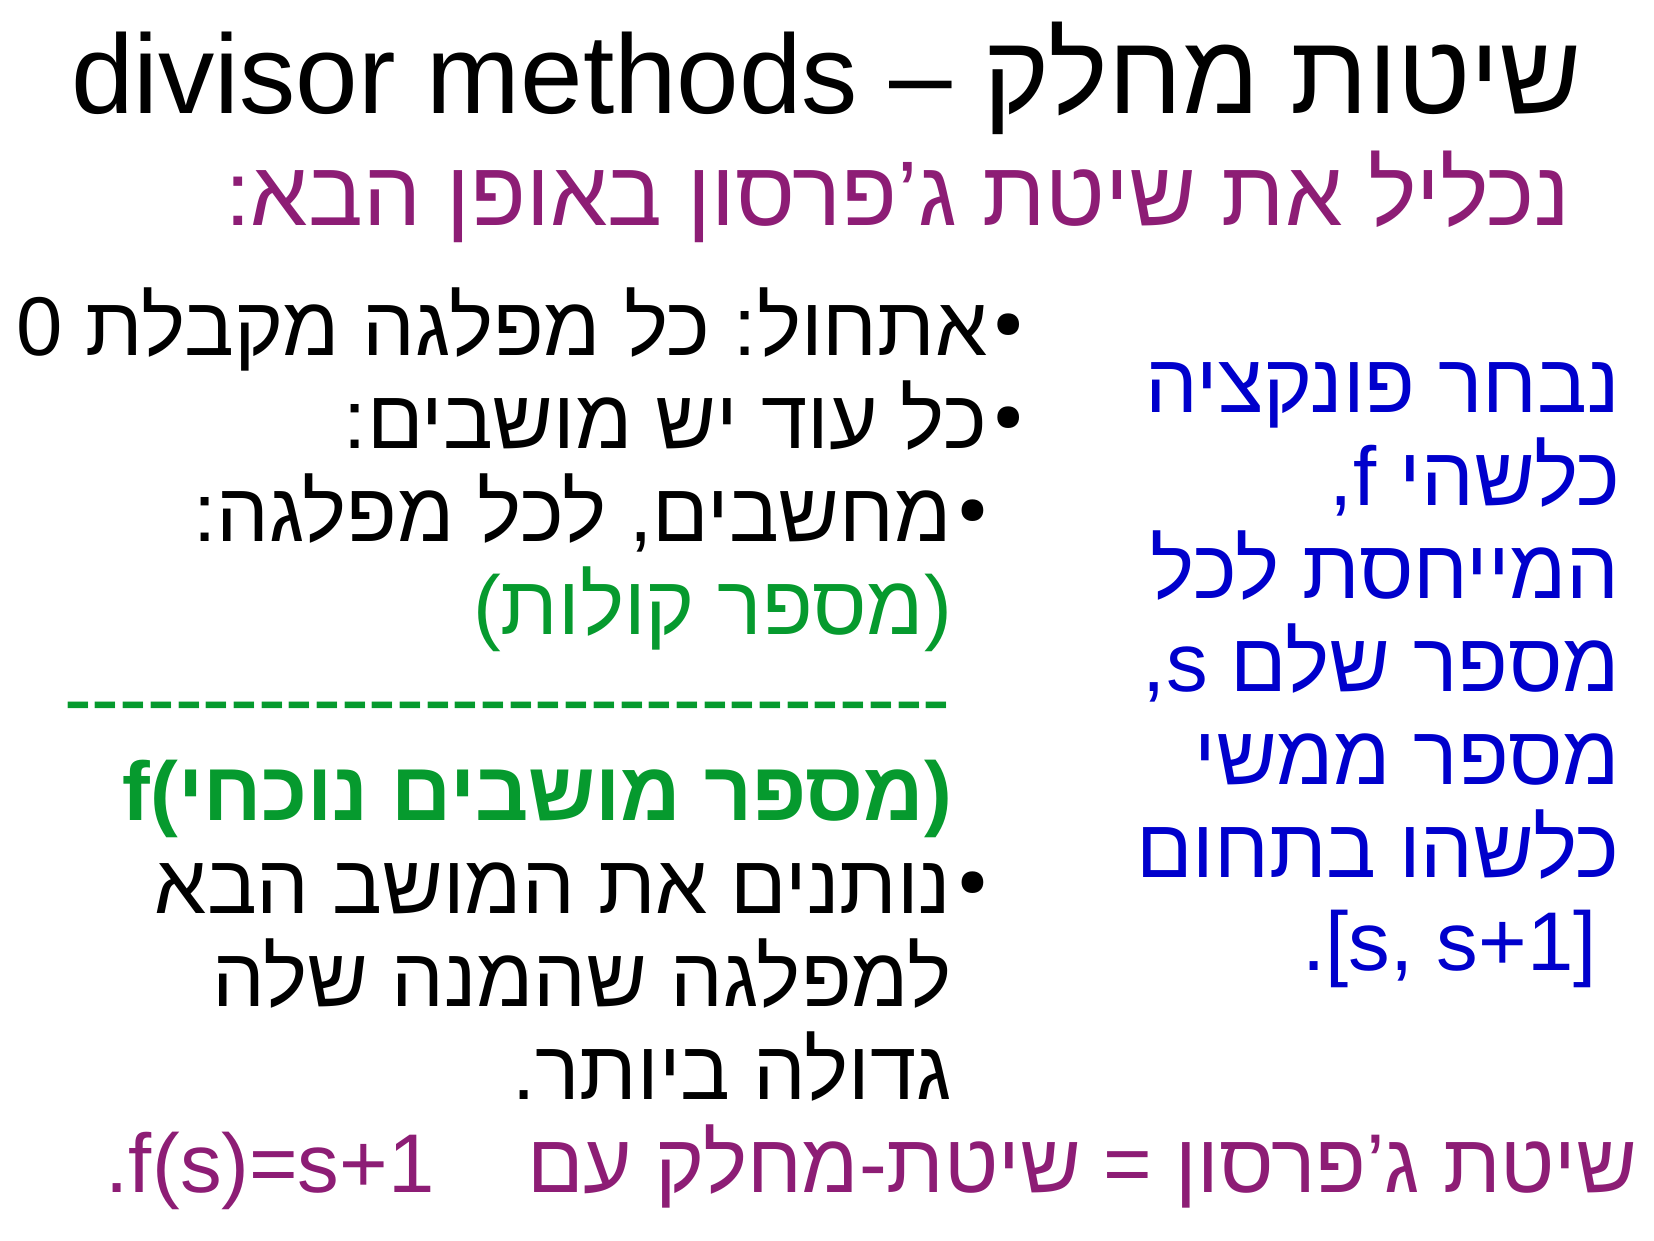

# שיטות מחלק – divisor methods
נכליל את שיטת ג’פרסון באופן הבא:
אתחול: כל מפלגה מקבלת 0
כל עוד יש מושבים:
מחשבים, לכל מפלגה:
(מספר קולות)
--------------------------------
(מספר מושבים נוכחי)f
נותנים את המושב הבא למפלגה שהמנה שלה גדולה ביותר.
נבחר פונקציה כלשהי f, המייחסת לכל מספר שלם s, מספר ממשי כלשהו בתחום
 [s, s+1].
שיטת ג’פרסון = שיטת-מחלק עם f(s)=s+1.